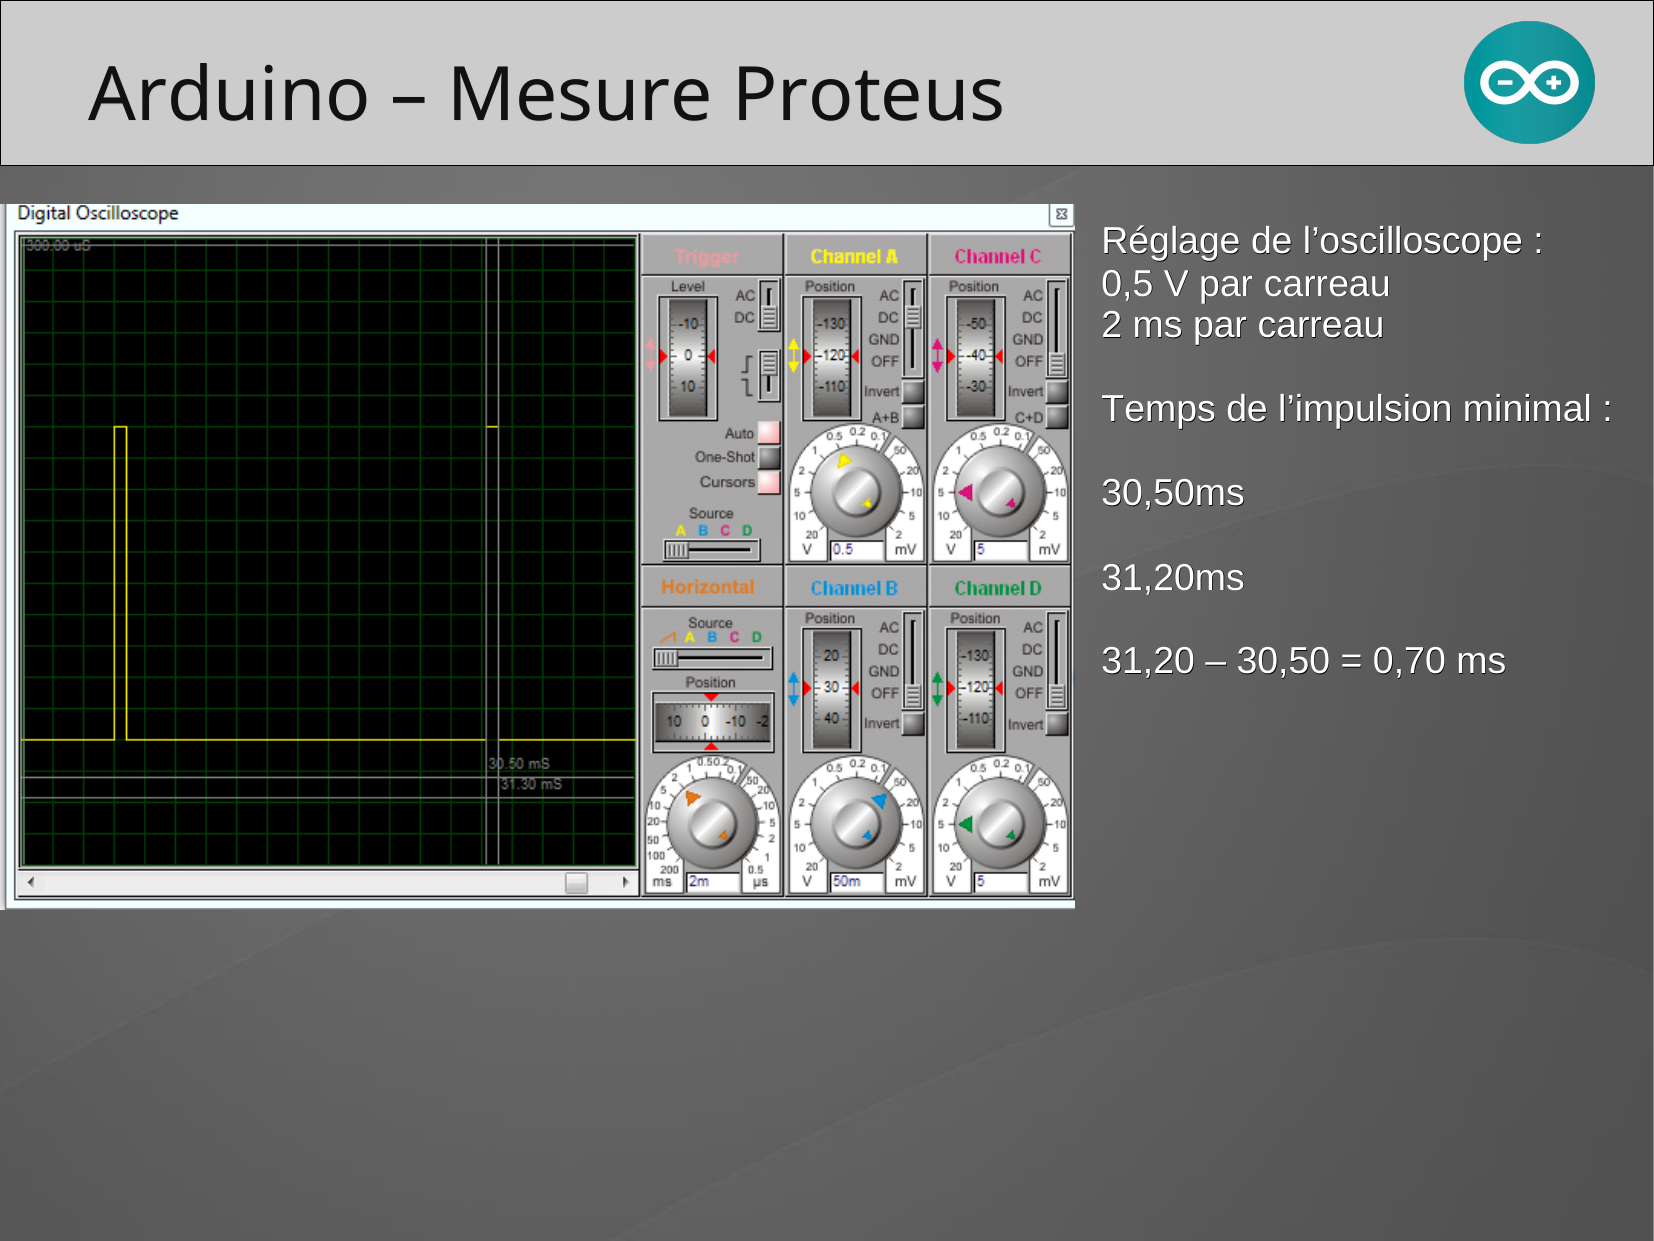

Arduino – Mesure Proteus
Réglage de l’oscilloscope :
0,5 V par carreau
2 ms par carreau
Temps de l’impulsion minimal :
30,50ms
31,20ms
31,20 – 30,50 = 0,70 ms